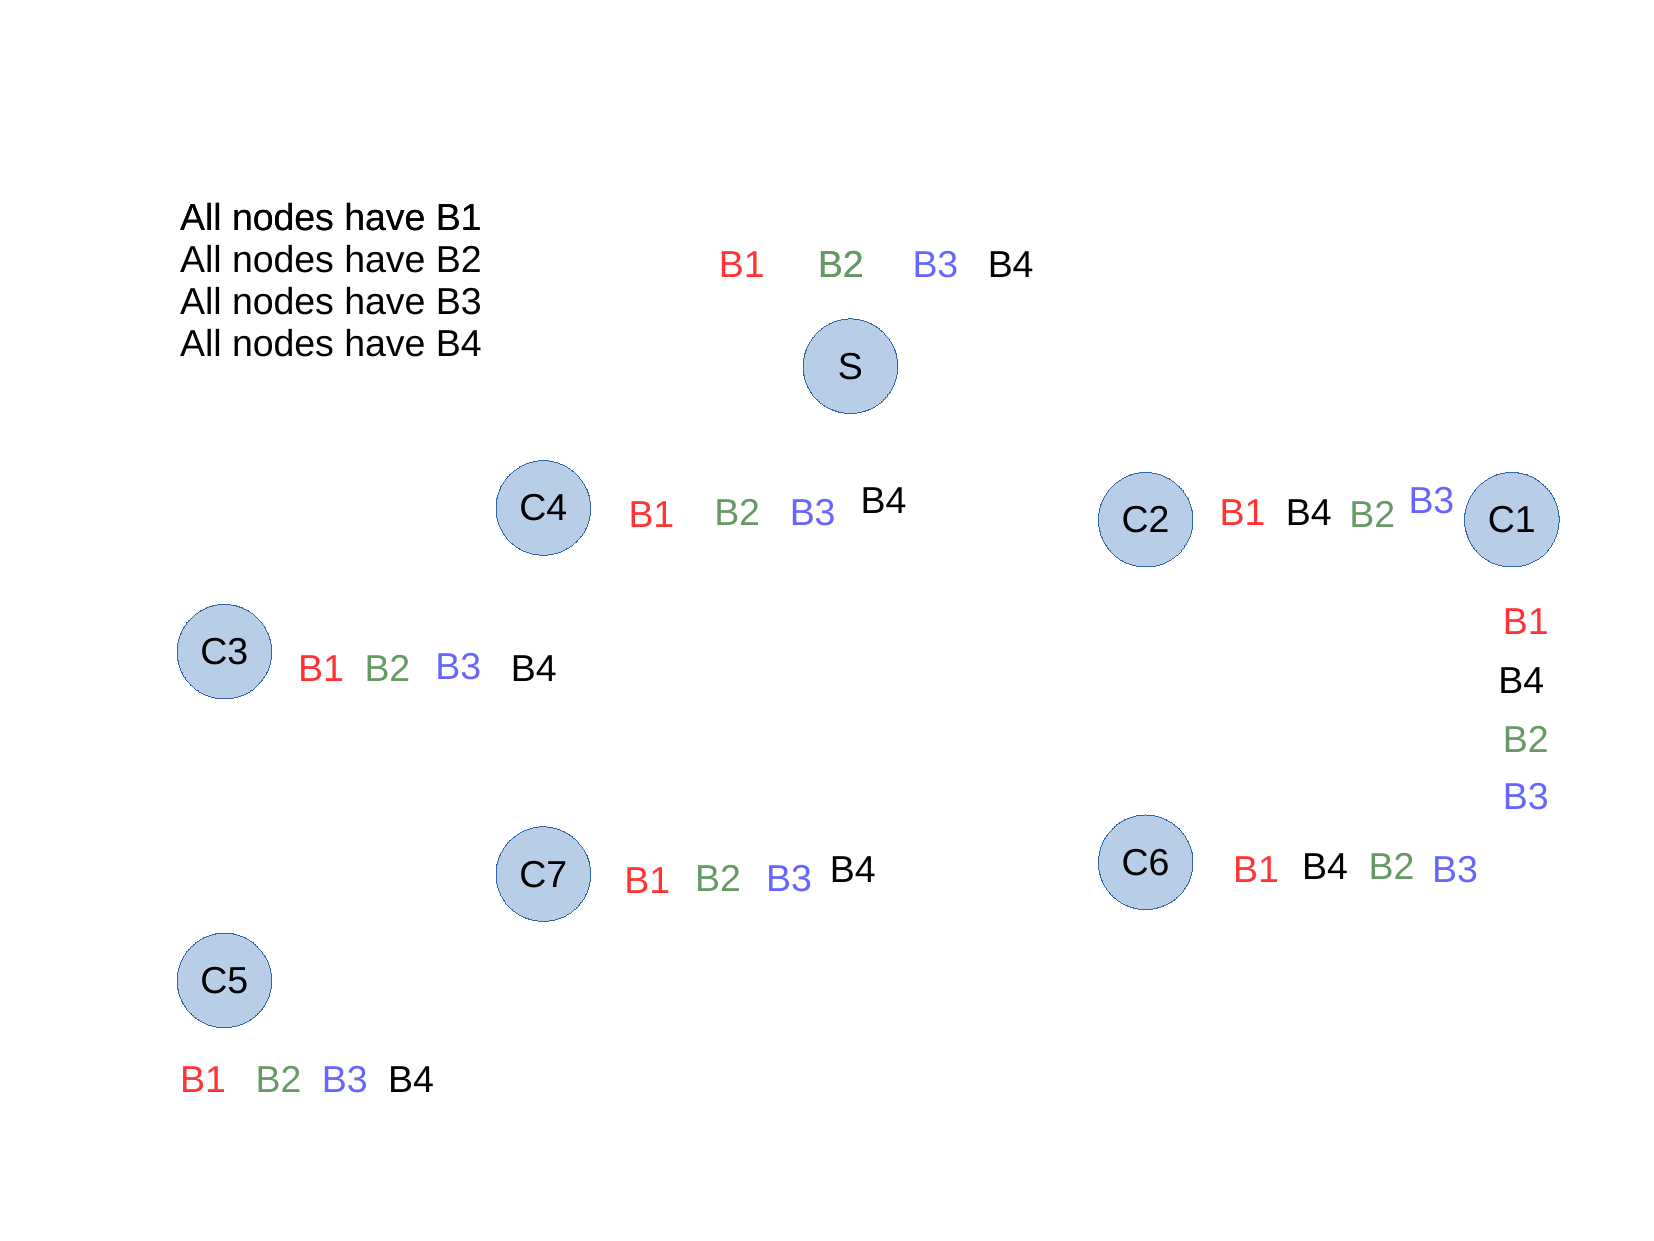

All nodes have B1
All nodes have B1
All nodes have B2
All nodes have B3
All nodes have B4
B1
B2
B2
B3
B4
S
C4
B4
C2
B3
C1
B2
B3
B1
B4
B1
B2
B1
C3
B3
B1
B2
B4
B4
B2
B3
C6
C7
B4
B2
B4
B1
B3
B2
B3
B1
C5
B1
B2
B3
B4